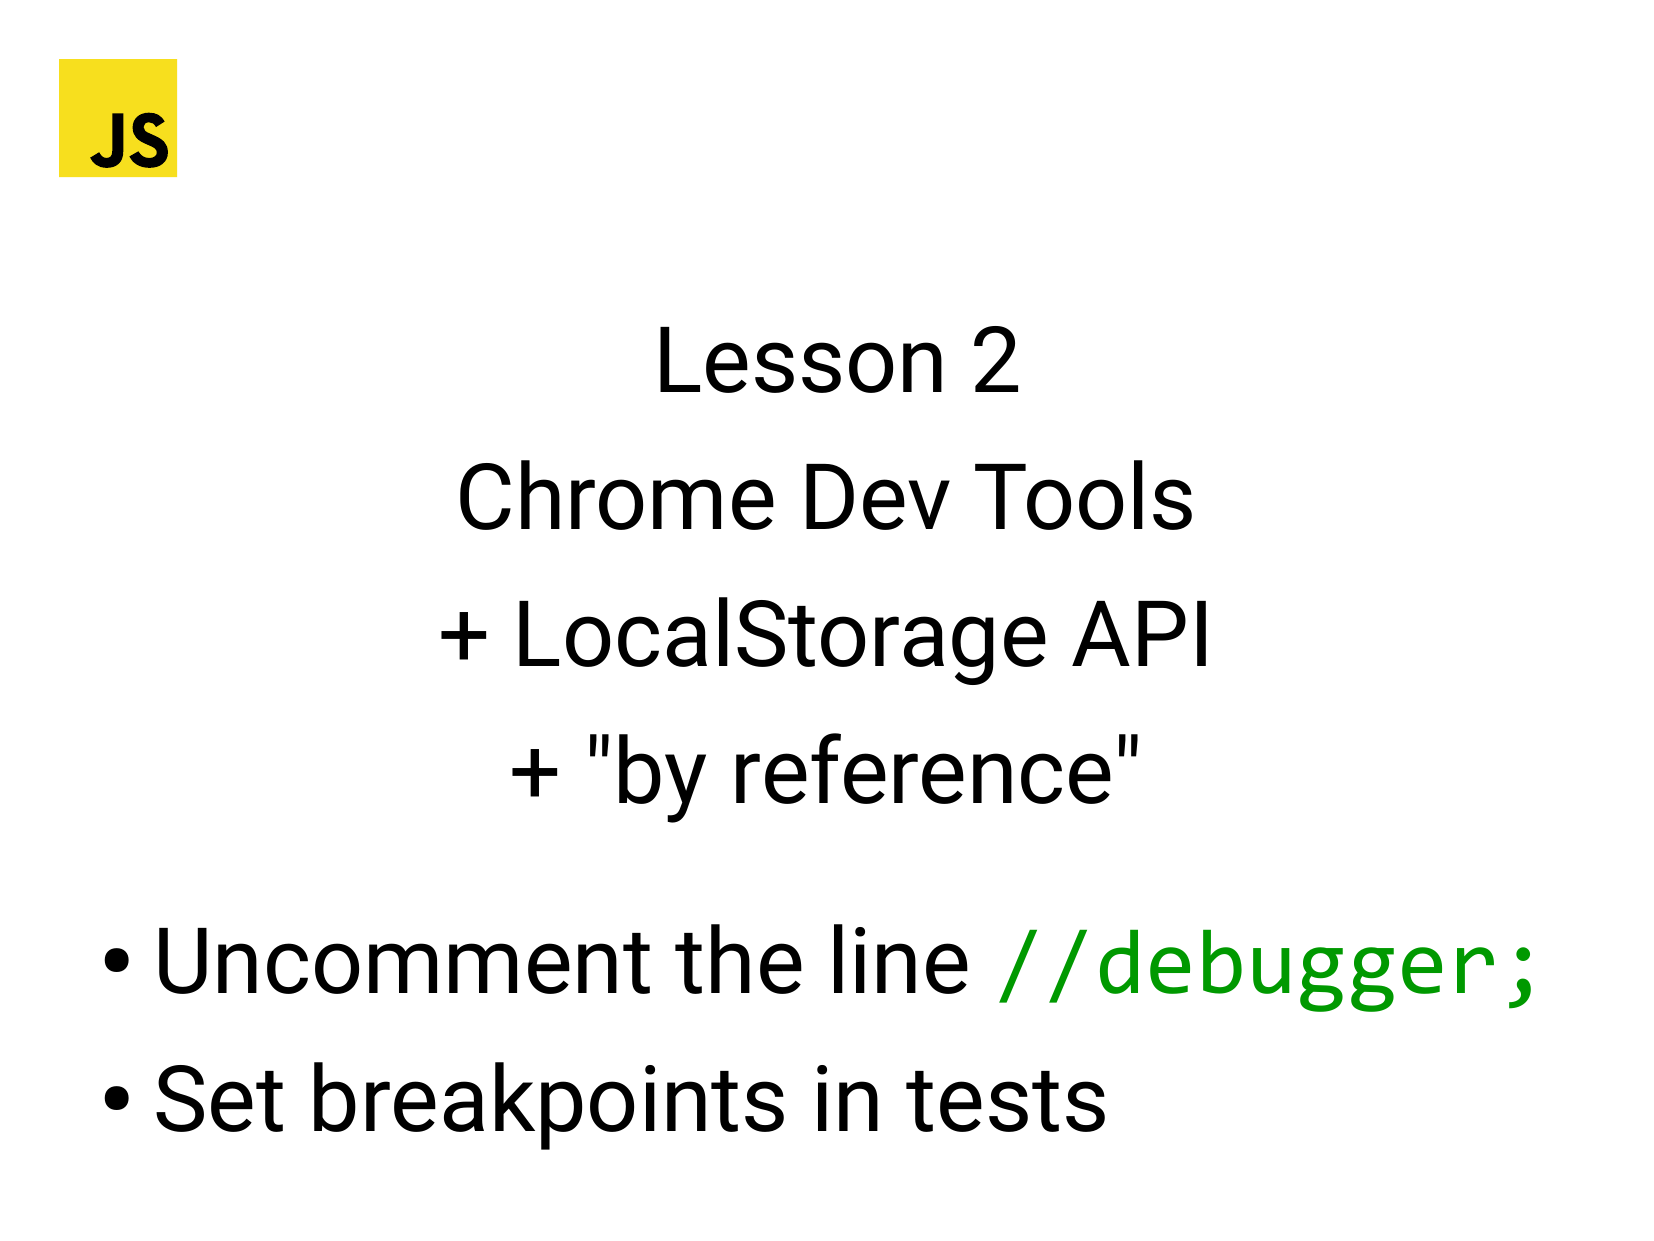

#
 Lesson 2
Chrome Dev Tools
+ LocalStorage API
+ "by reference"
Uncomment the line //debugger;
Set breakpoints in tests